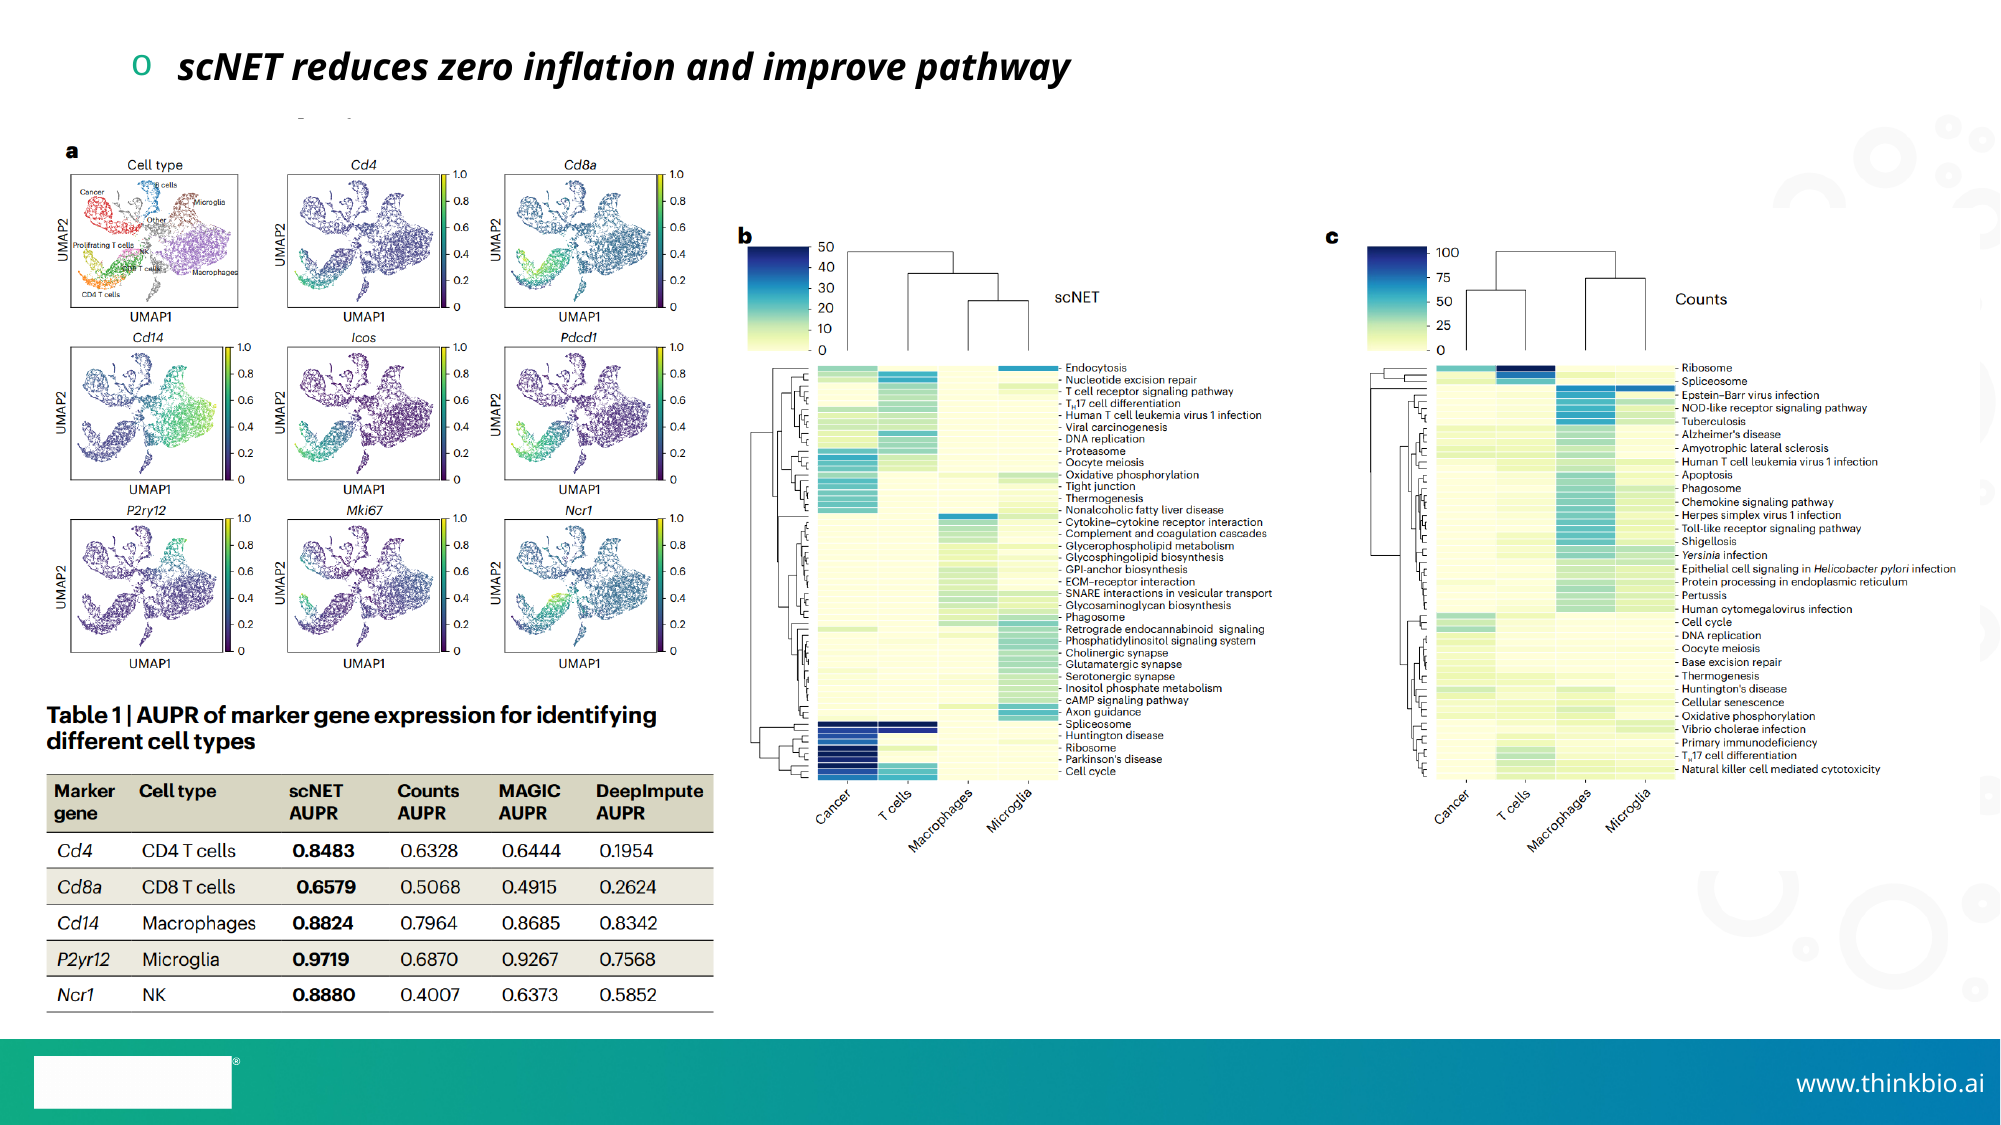

scNET reduces zero inflation and improve pathway analysis